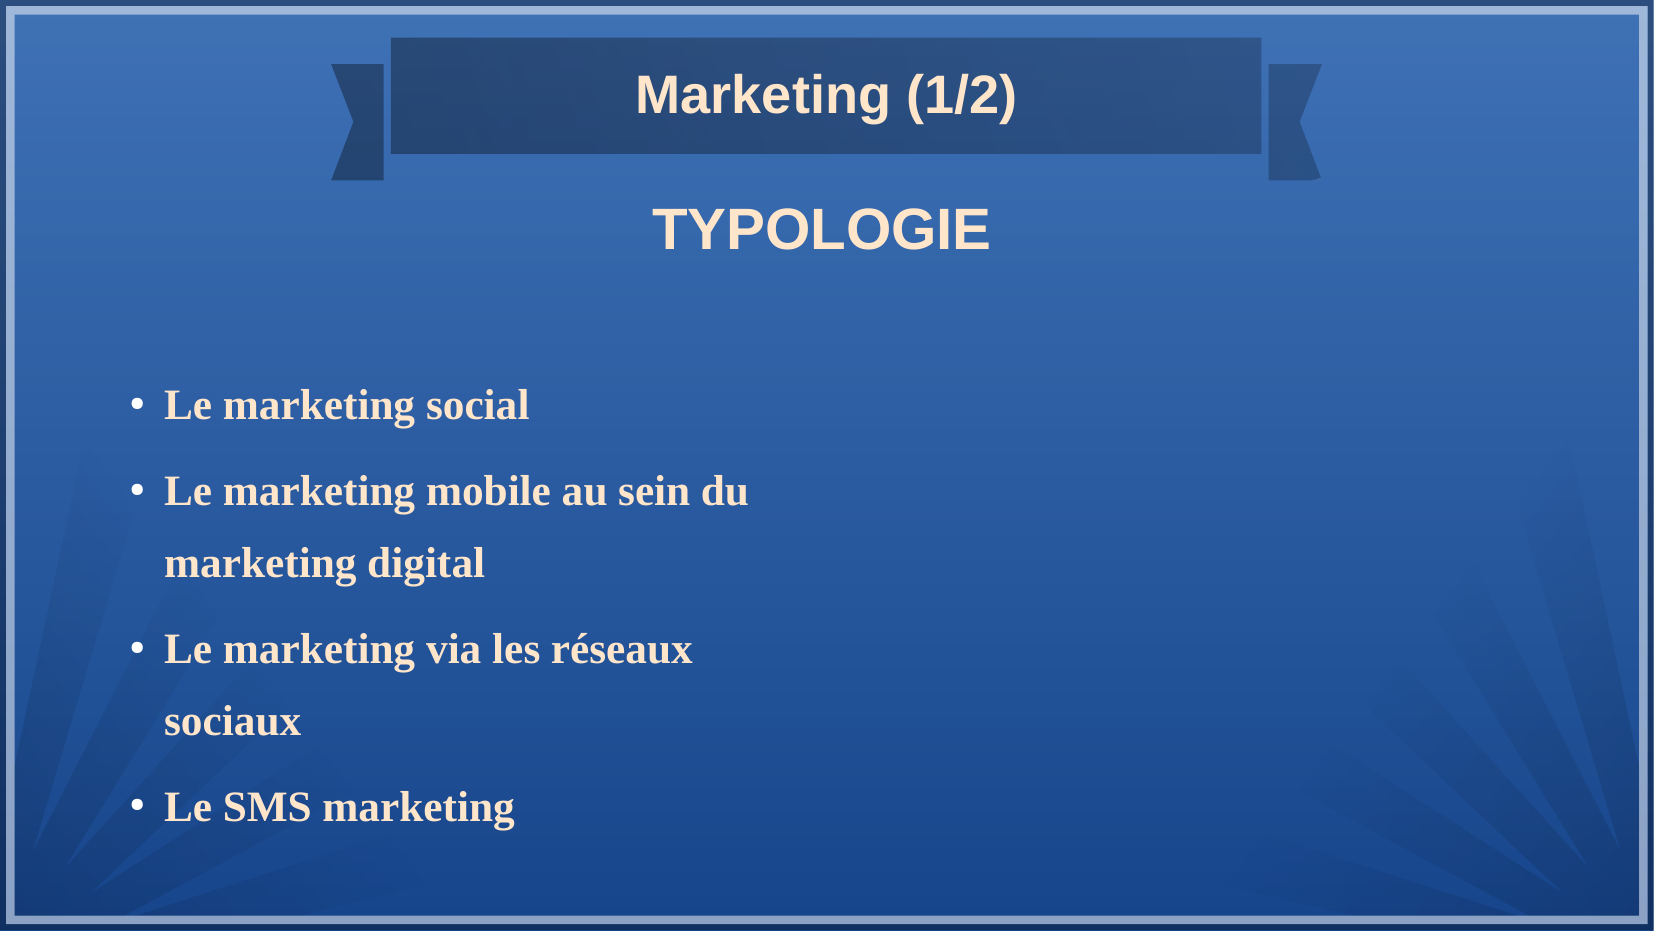

# Marketing (1/2)
TYPOLOGIE
Le marketing social
Le marketing mobile au sein du marketing digital
Le marketing via les réseaux sociaux
Le SMS marketing